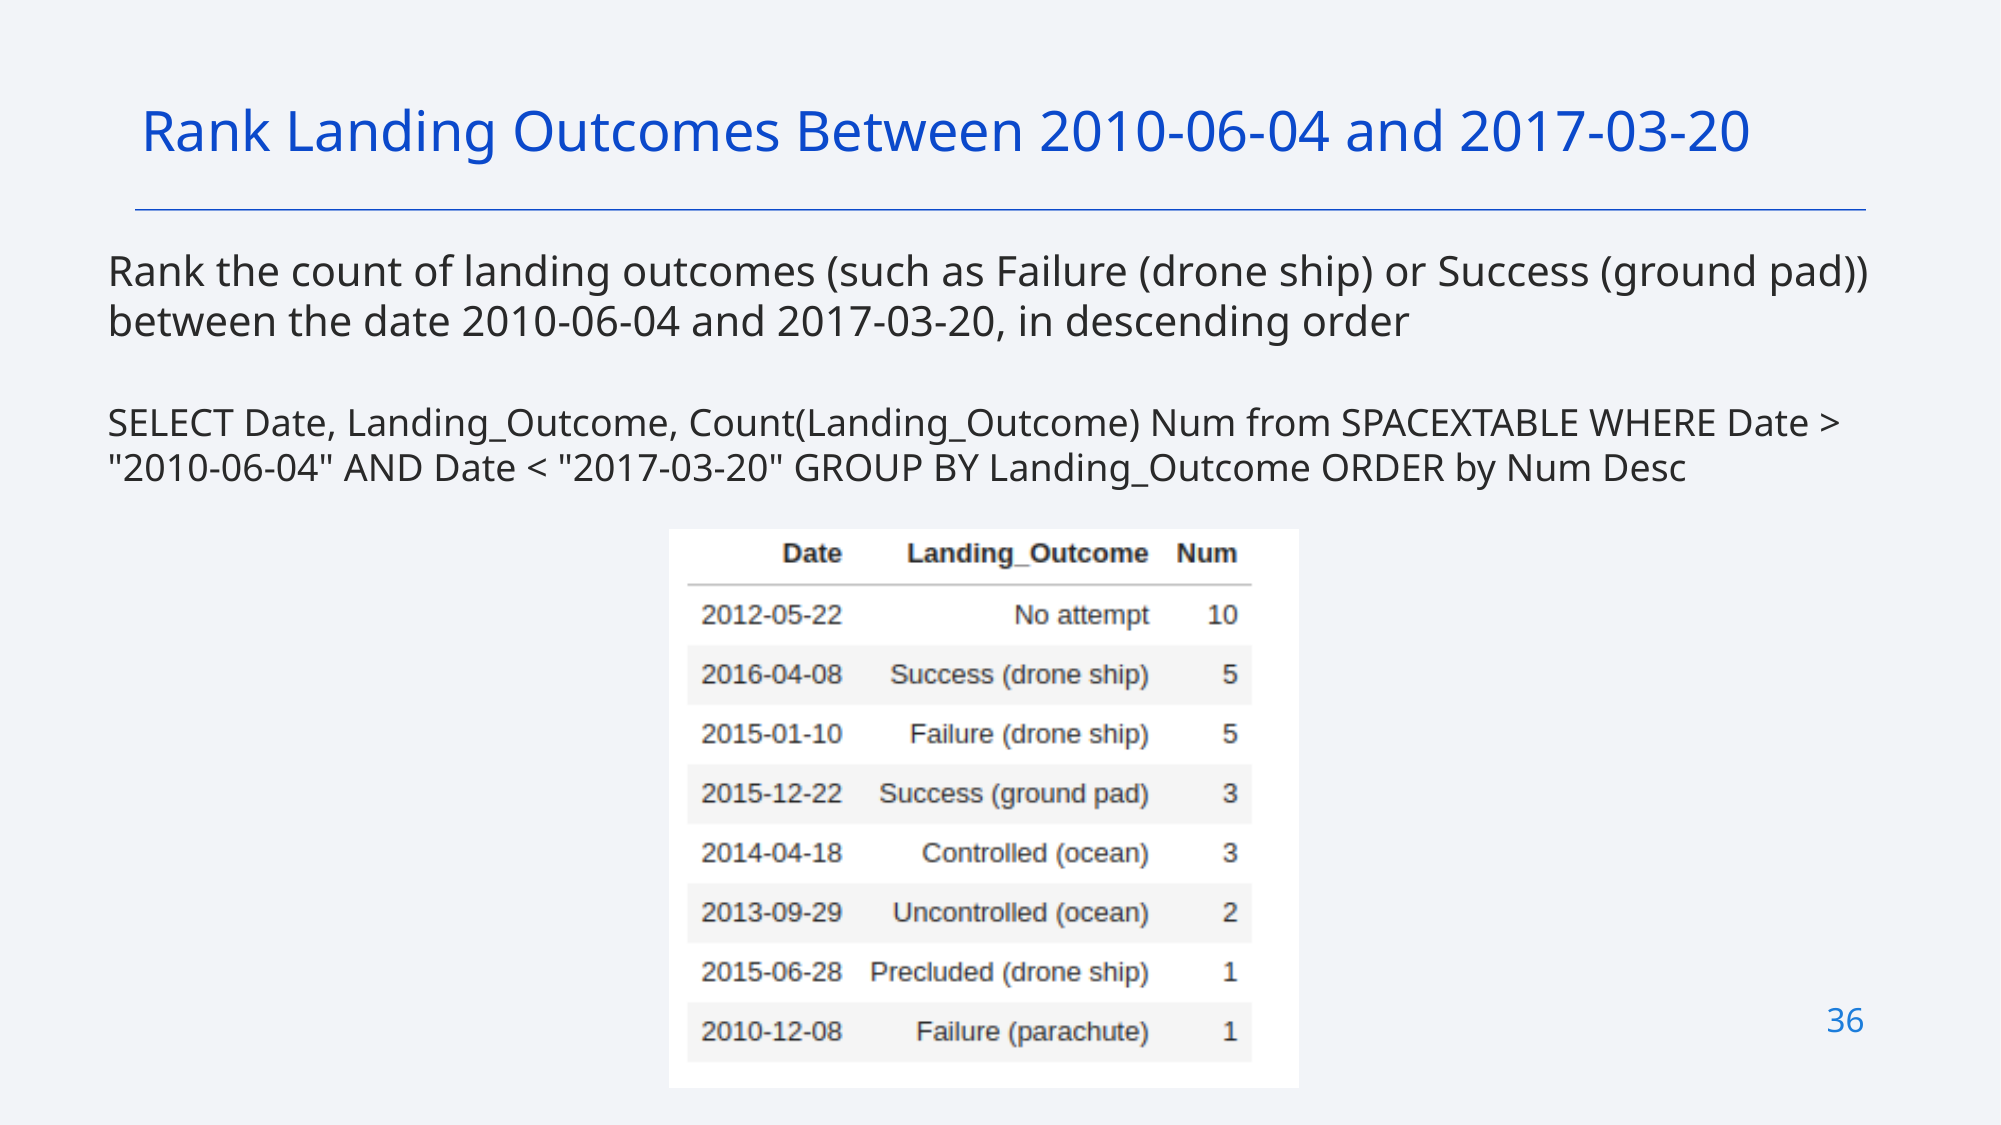

Rank Landing Outcomes Between 2010-06-04 and 2017-03-20
# Rank the count of landing outcomes (such as Failure (drone ship) or Success (ground pad)) between the date 2010-06-04 and 2017-03-20, in descending order SELECT Date, Landing_Outcome, Count(Landing_Outcome) Num from SPACEXTABLE WHERE Date > "2010-06-04" AND Date < "2017-03-20" GROUP BY Landing_Outcome ORDER by Num Desc
36